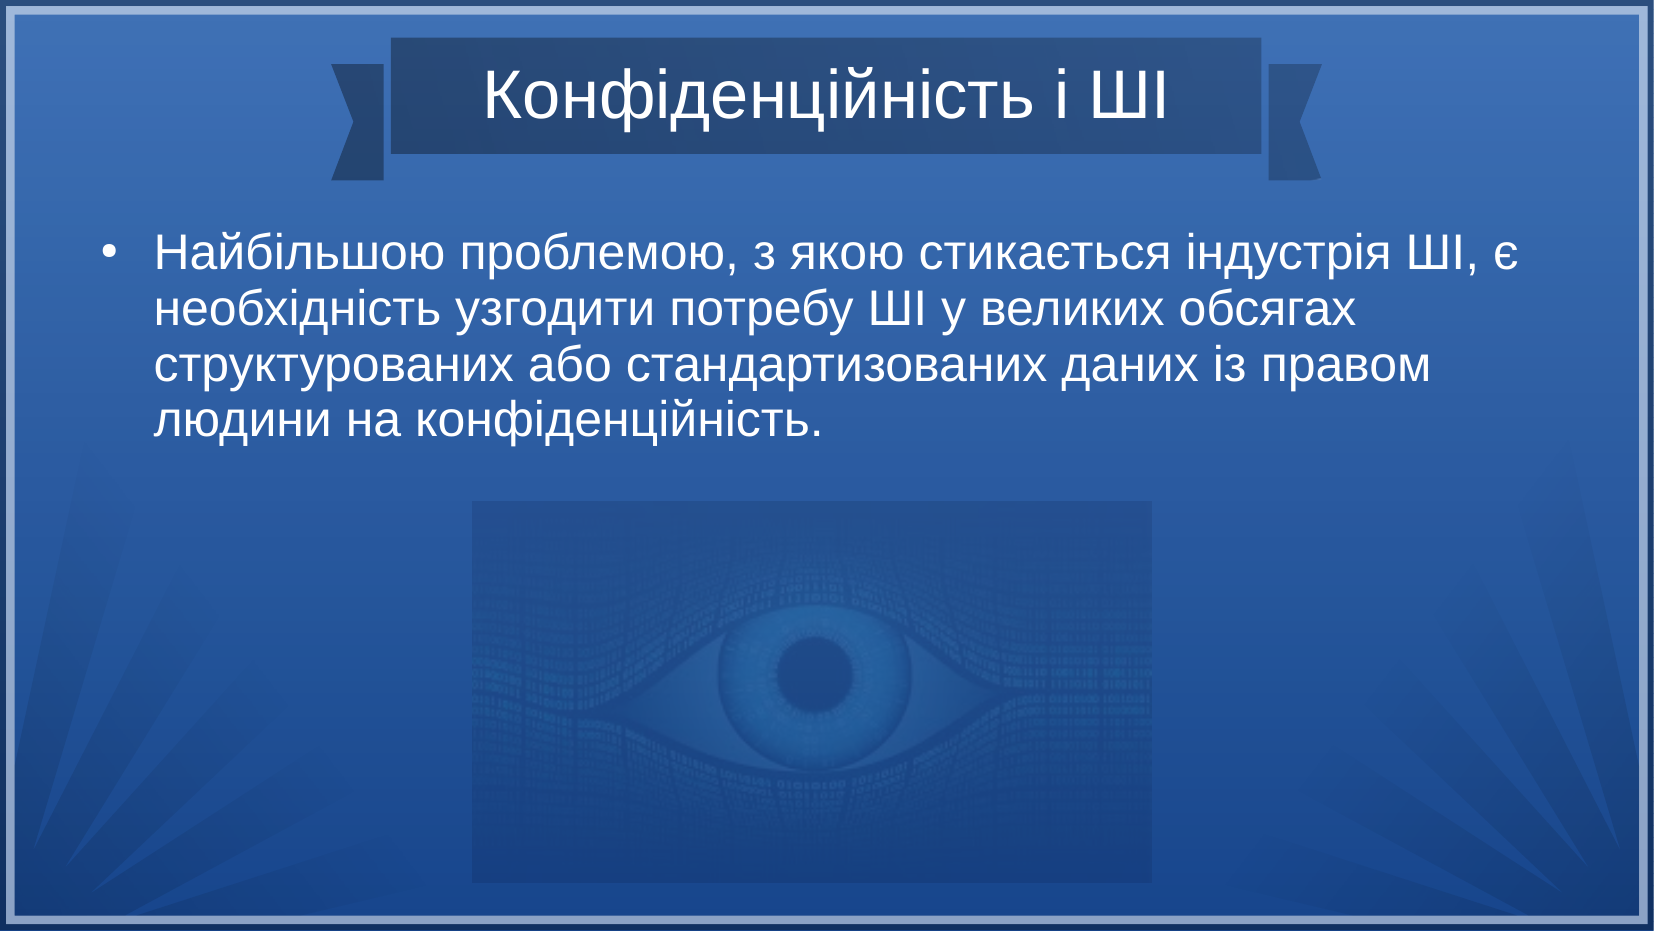

# Конфіденційність і ШІ
Найбільшою проблемою, з якою стикається індустрія ШІ, є необхідність узгодити потребу ШІ у великих обсягах структурованих або стандартизованих даних із правом людини на конфіденційність.